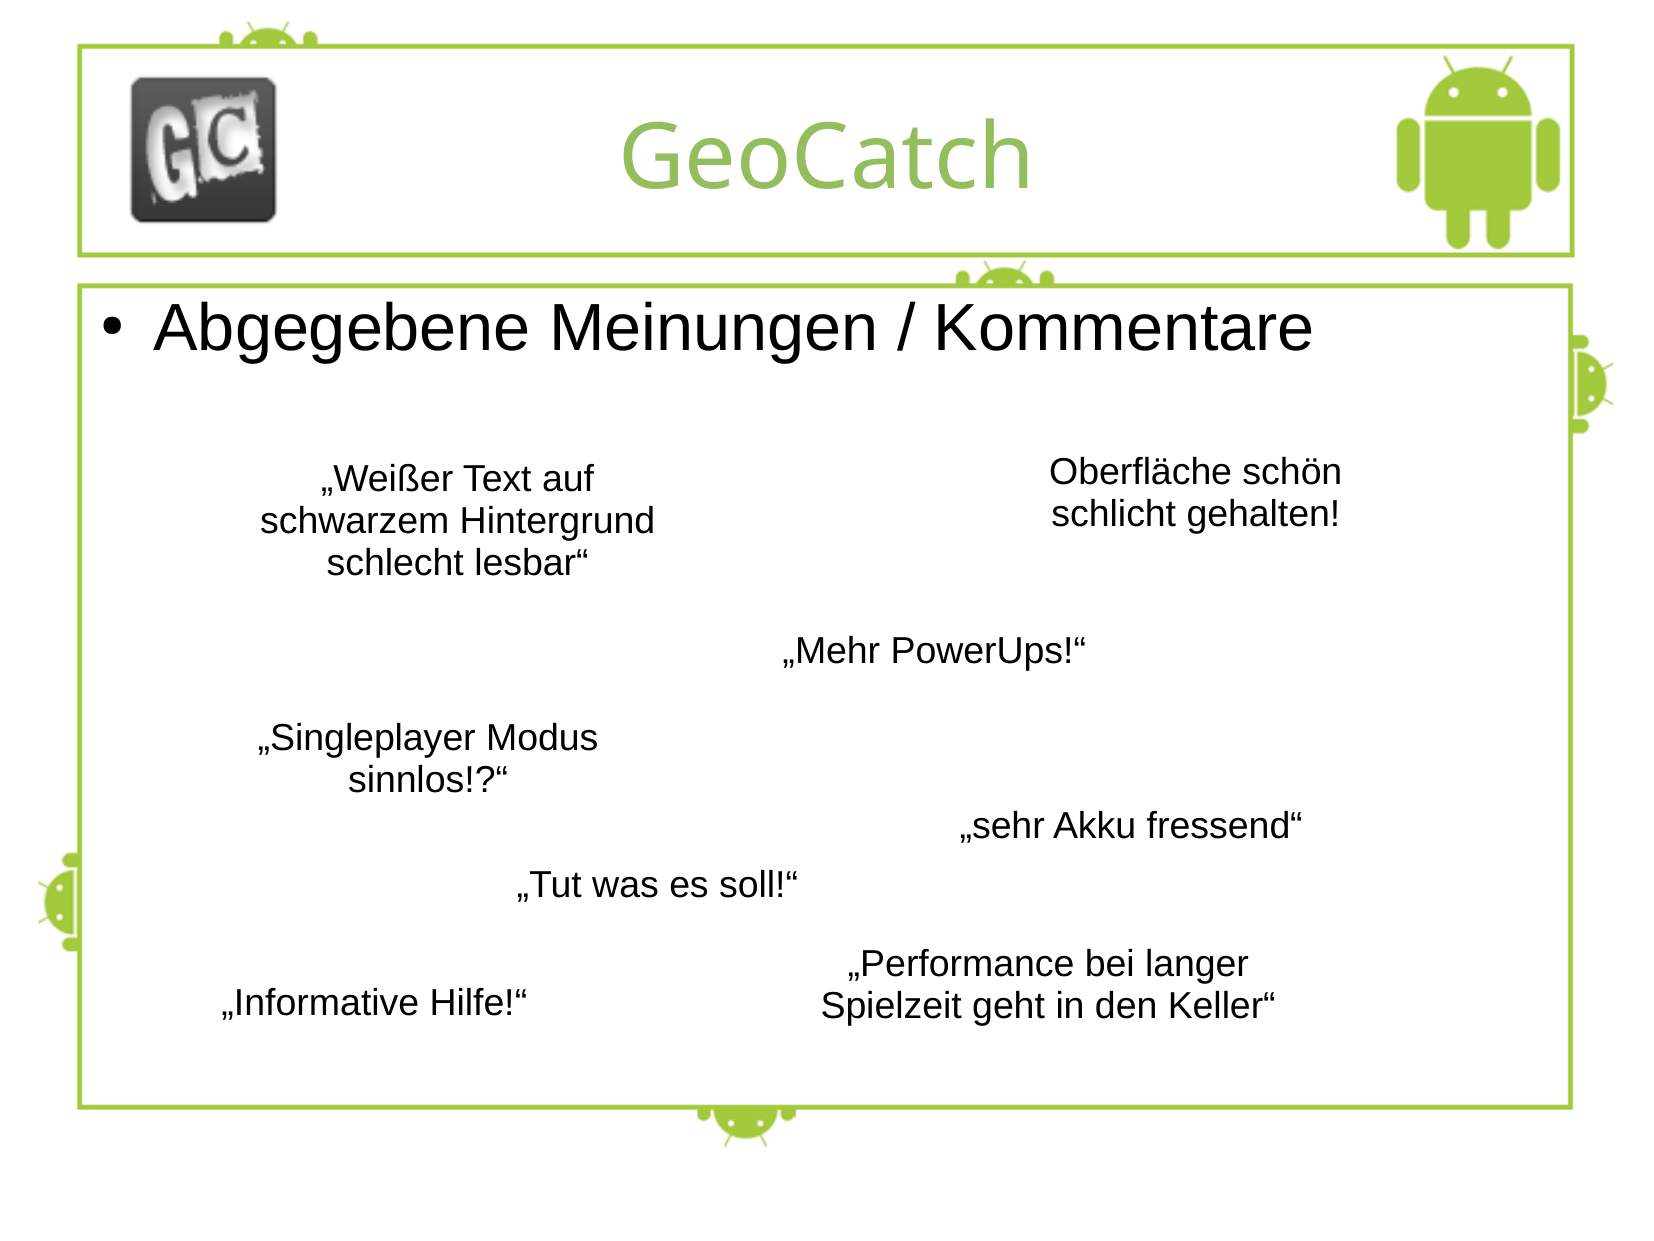

# GeoCatch
Abgegebene Meinungen / Kommentare
Oberfläche schön schlicht gehalten!
„Weißer Text auf schwarzem Hintergrund schlecht lesbar“
„Mehr PowerUps!“
„Singleplayer Modus
sinnlos!?“
„sehr Akku fressend“
„Tut was es soll!“
„Performance bei langer Spielzeit geht in den Keller“
„Informative Hilfe!“